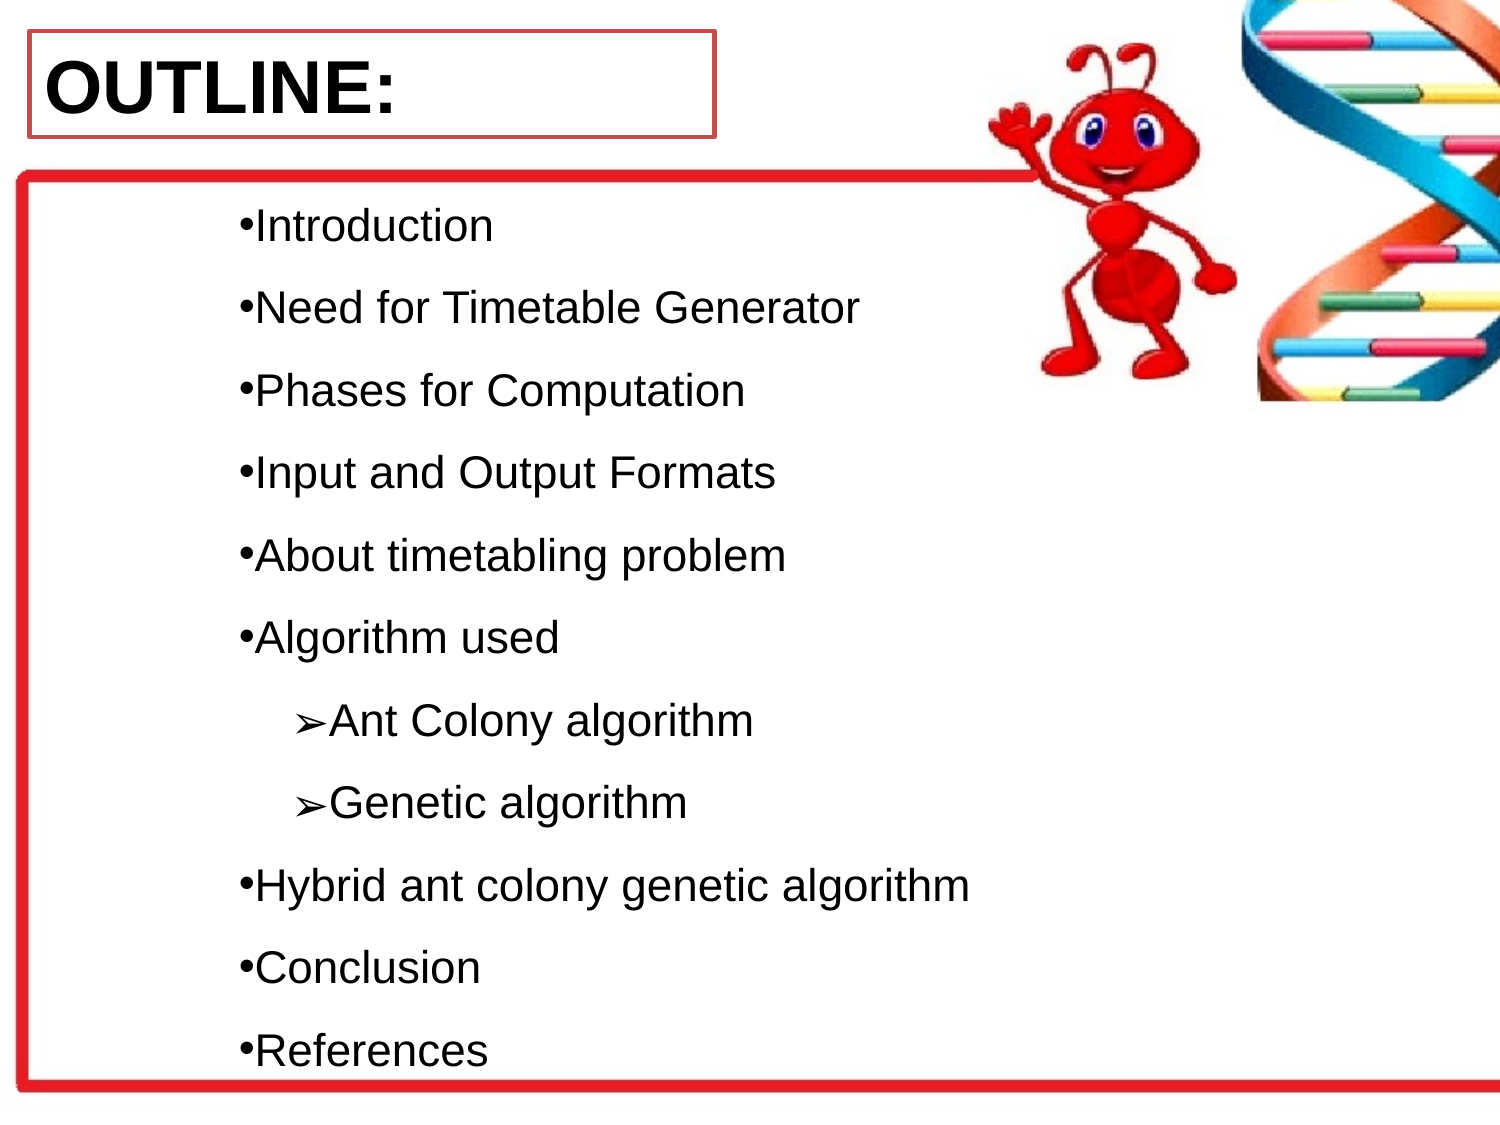

OUTLINE:
Introduction
Need for Timetable Generator
Phases for Computation
Input and Output Formats
About timetabling problem
Algorithm used
Ant Colony algorithm
Genetic algorithm
Hybrid ant colony genetic algorithm
Conclusion
References
#